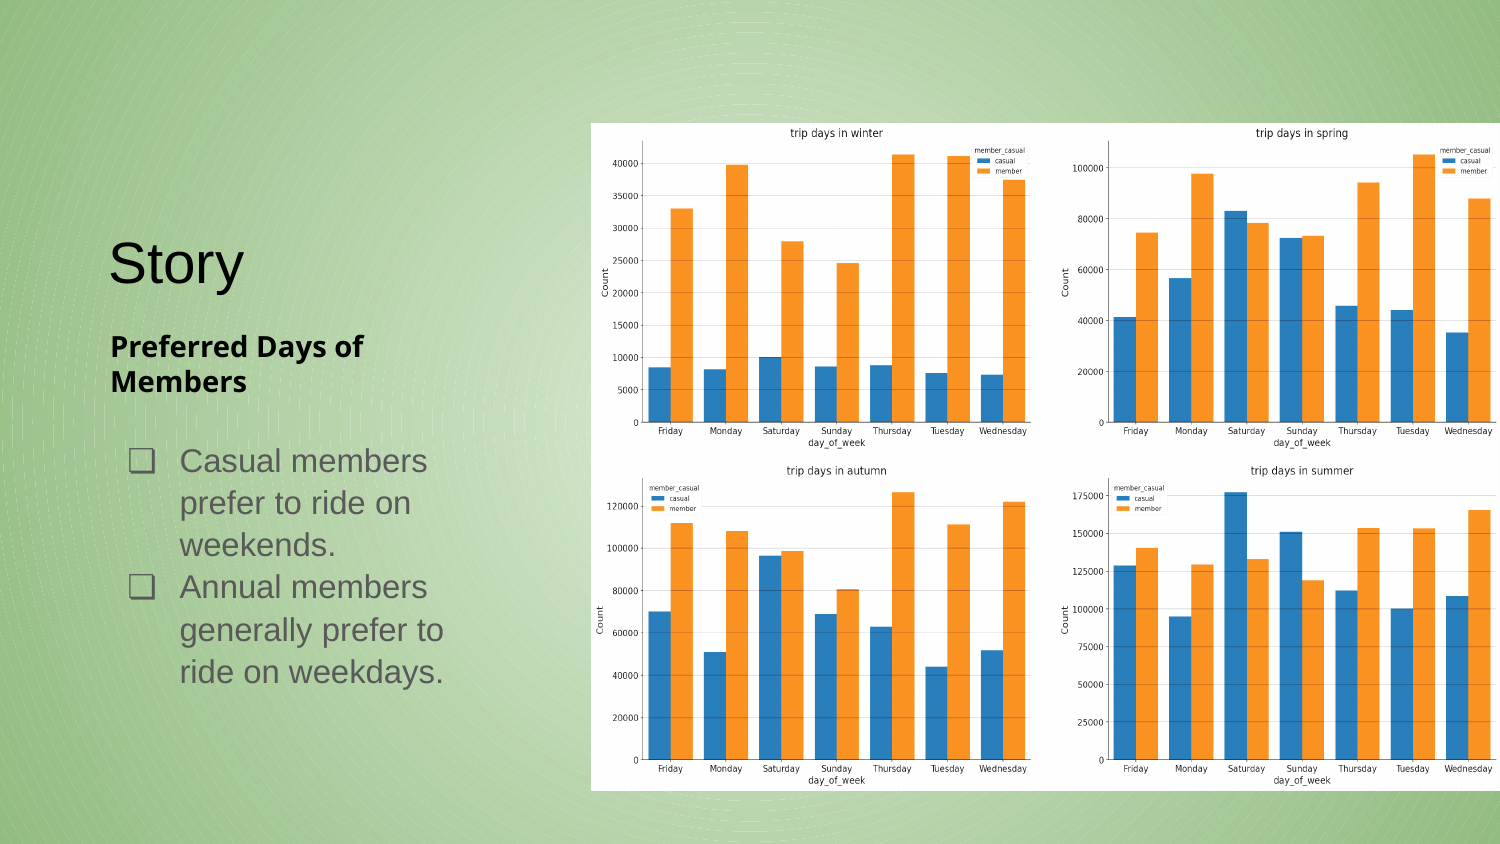

# Story
Preferred Days of Members
Casual members prefer to ride on weekends.
Annual members generally prefer to ride on weekdays.